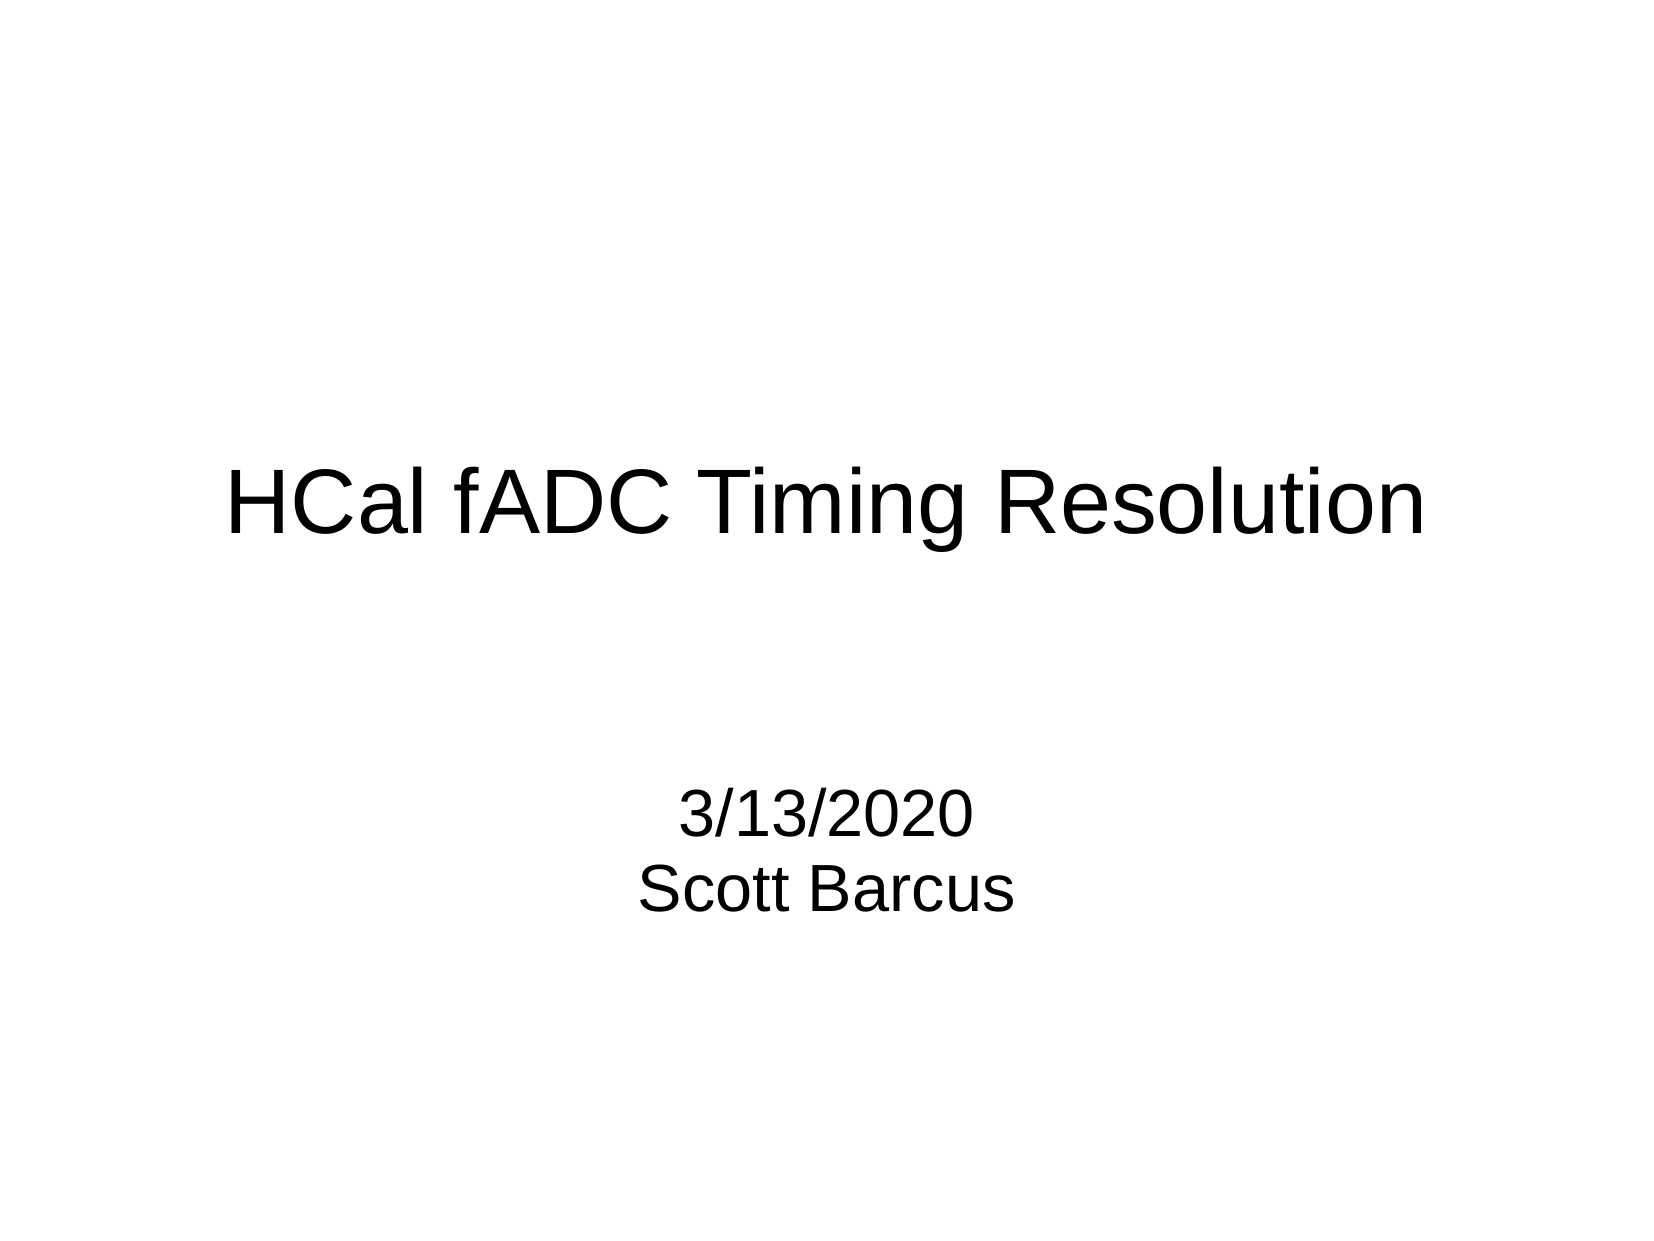

# HCal fADC Timing Resolution
3/13/2020
Scott Barcus